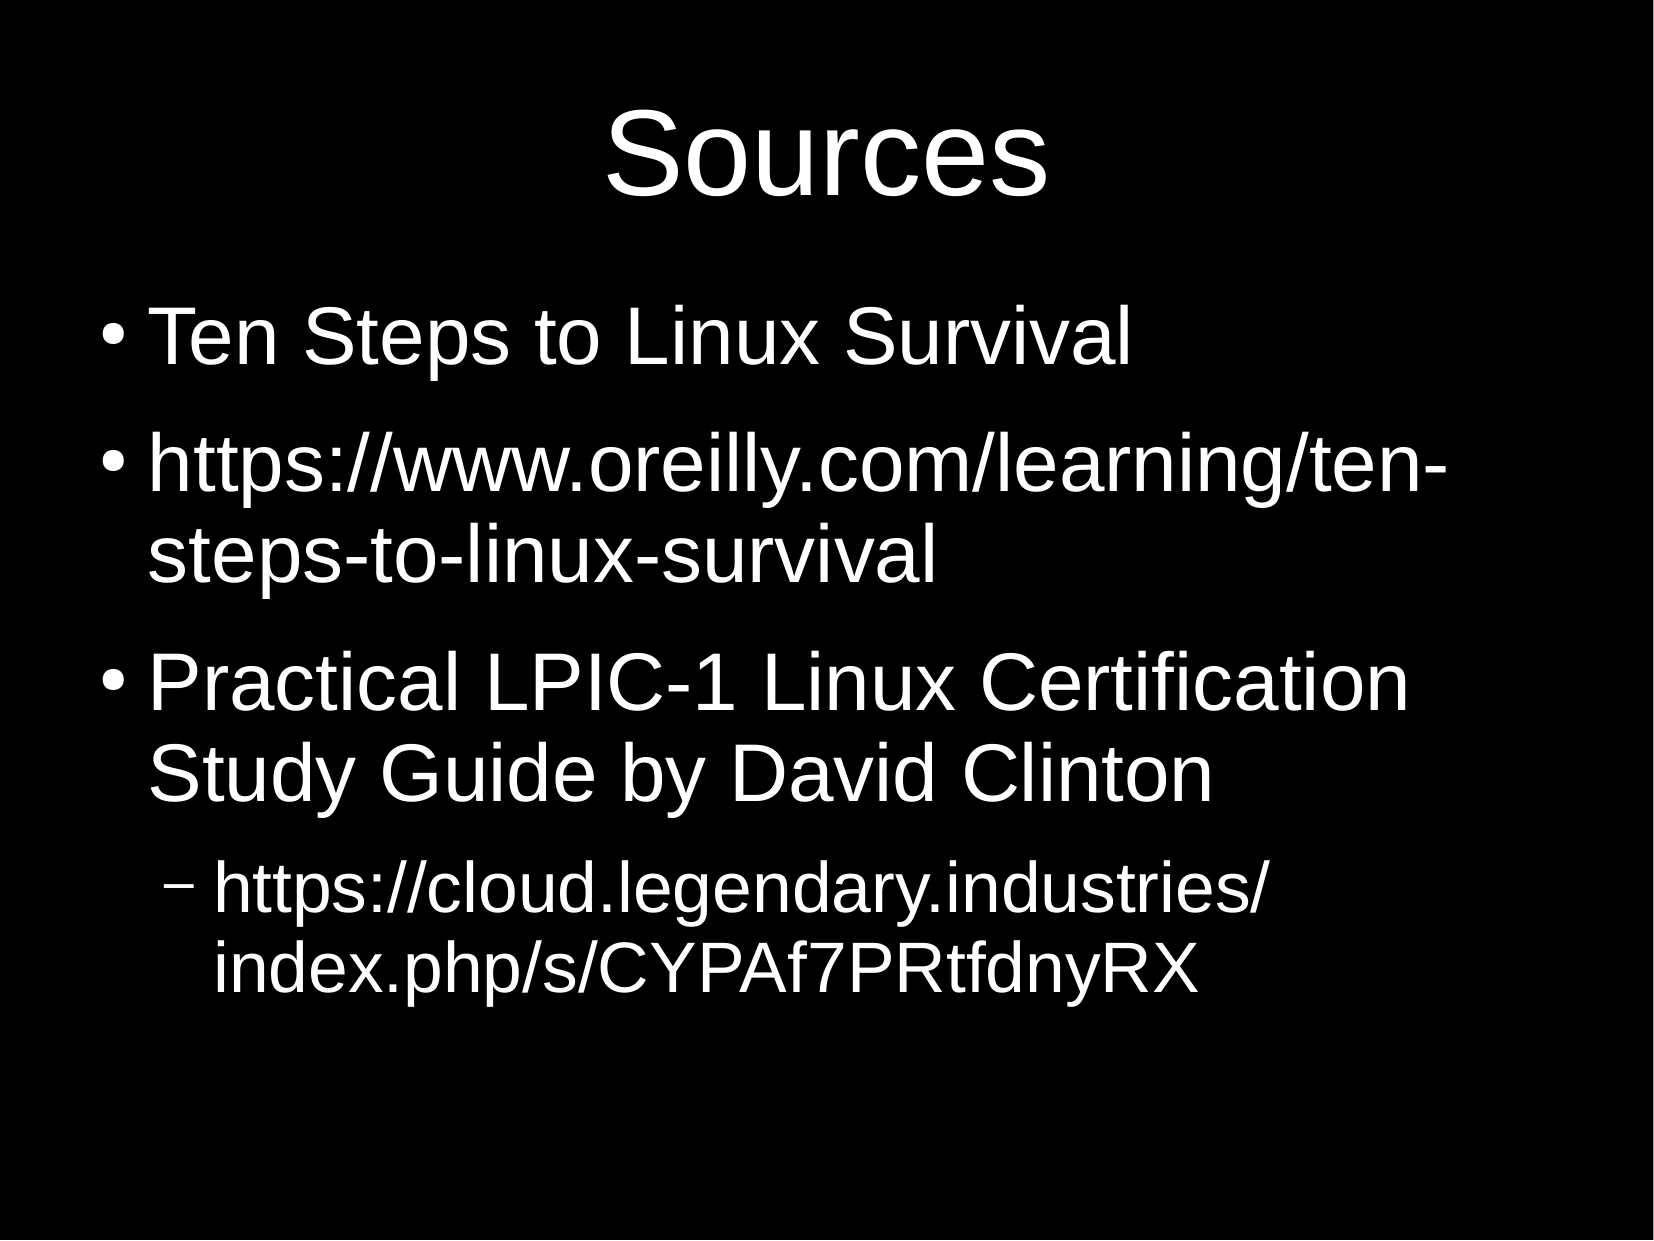

# Sources
Ten Steps to Linux Survival
https://www.oreilly.com/learning/ten-steps-to-linux-survival
Practical LPIC-1 Linux Certification Study Guide by David Clinton
https://cloud.legendary.industries/index.php/s/CYPAf7PRtfdnyRX